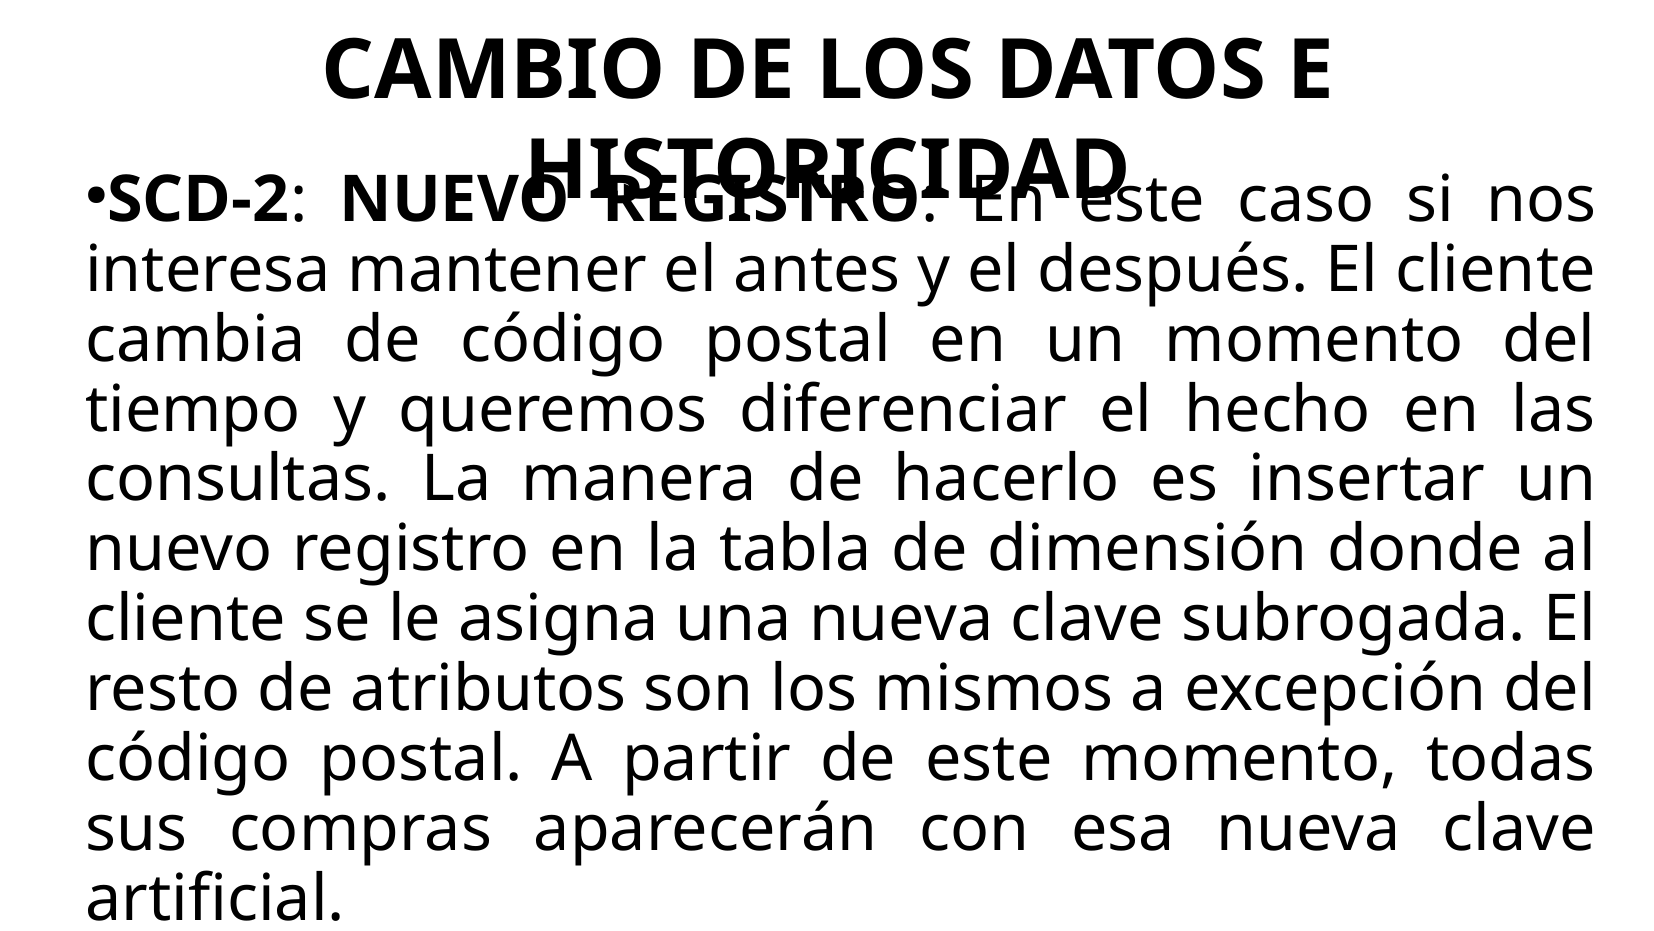

# CAMBIO DE LOS DATOS E HISTORICIDAD
SCD-2: NUEVO REGISTRO: En este caso si nos interesa mantener el antes y el después. El cliente cambia de código postal en un momento del tiempo y queremos diferenciar el hecho en las consultas. La manera de hacerlo es insertar un nuevo registro en la tabla de dimensión donde al cliente se le asigna una nueva clave subrogada. El resto de atributos son los mismos a excepción del código postal. A partir de este momento, todas sus compras aparecerán con esa nueva clave artificial.